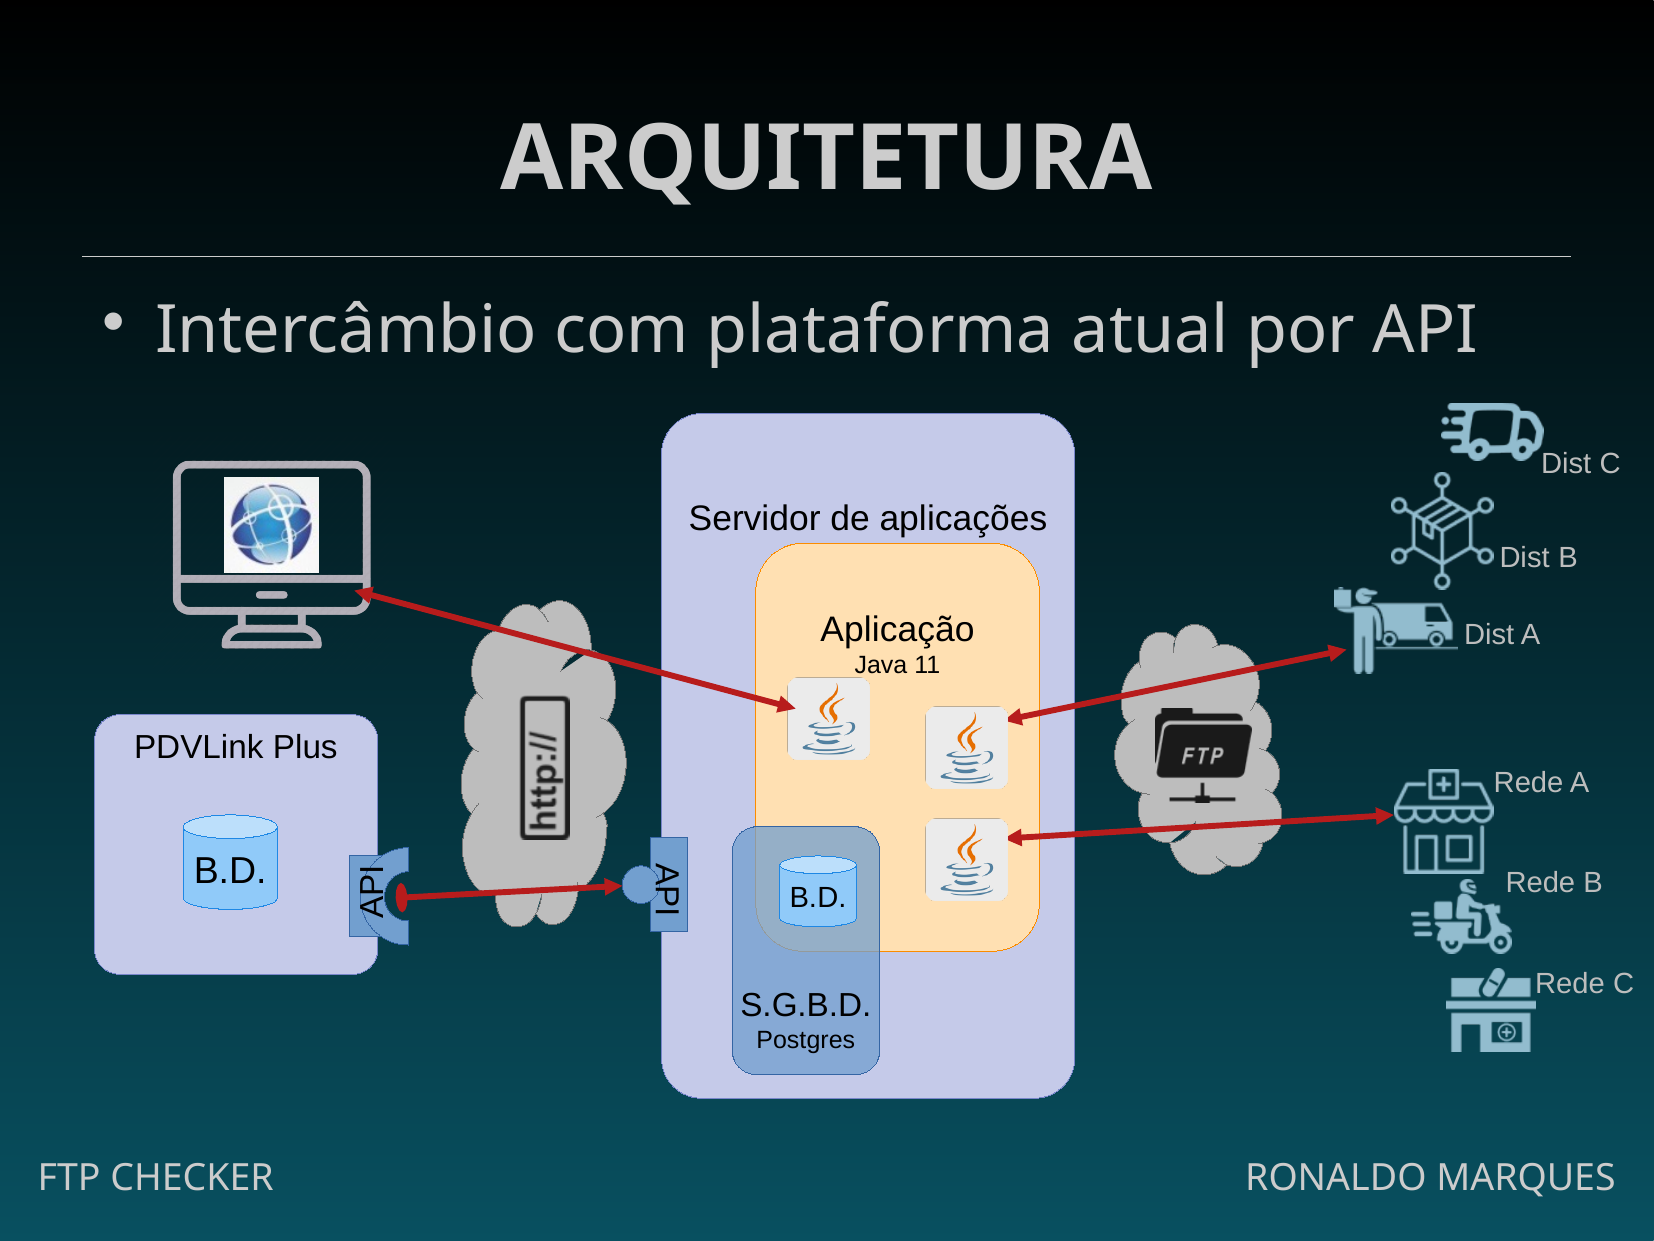

ARQUITETURA
Intercâmbio com plataforma atual por API
Servidor de aplicações
Heroku
Dist C
Dist B
Aplicação
Java 11
Dist A
PDVLink Plus
Rede A
B.D.
S.G.B.D.
Postgres
B.D.
Rede B
API
API
Rede C
FTP CHECKER
RONALDO MARQUES